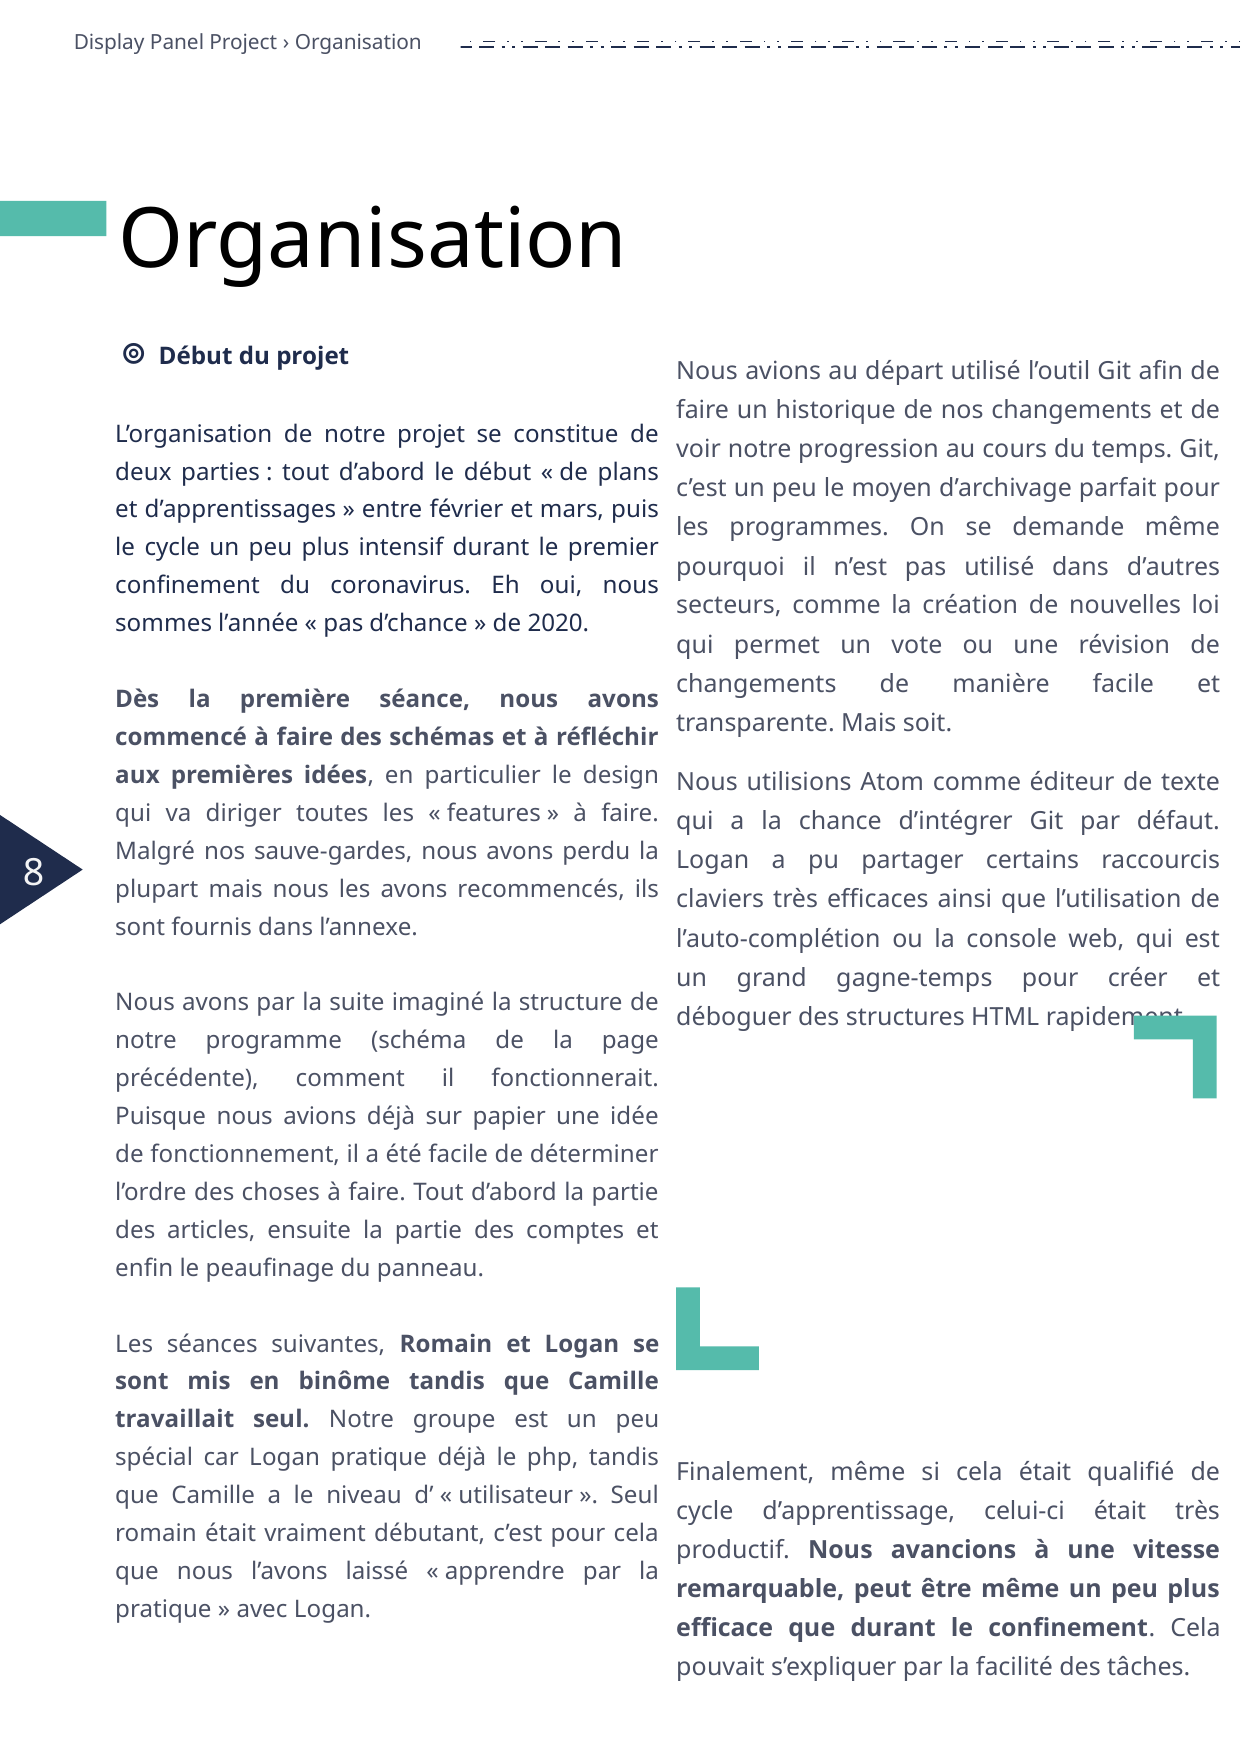

Display Panel Project › Organisation
# Organisation
⌾ Début du projet
L’organisation de notre projet se constitue de deux parties : tout d’abord le début « de plans et d’apprentissages » entre février et mars, puis le cycle un peu plus intensif durant le premier confinement du coronavirus. Eh oui, nous sommes l’année « pas d’chance » de 2020.
Dès la première séance, nous avons commencé à faire des schémas et à réfléchir aux premières idées, en particulier le design qui va diriger toutes les « features » à faire. Malgré nos sauve-gardes, nous avons perdu la plupart mais nous les avons recommencés, ils sont fournis dans l’annexe.
Nous avons par la suite imaginé la structure de notre programme (schéma de la page précédente), comment il fonctionnerait. Puisque nous avions déjà sur papier une idée de fonctionnement, il a été facile de déterminer l’ordre des choses à faire. Tout d’abord la partie des articles, ensuite la partie des comptes et enfin le peaufinage du panneau.
Les séances suivantes, Romain et Logan se sont mis en binôme tandis que Camille travaillait seul. Notre groupe est un peu spécial car Logan pratique déjà le php, tandis que Camille a le niveau d’ « utilisateur ». Seul romain était vraiment débutant, c’est pour cela que nous l’avons laissé « apprendre par la pratique » avec Logan.
Nous avions au départ utilisé l’outil Git afin de faire un historique de nos changements et de voir notre progression au cours du temps. Git, c’est un peu le moyen d’archivage parfait pour les programmes. On se demande même pourquoi il n’est pas utilisé dans d’autres secteurs, comme la création de nouvelles loi qui permet un vote ou une révision de changements de manière facile et transparente. Mais soit.
Nous utilisions Atom comme éditeur de texte qui a la chance d’intégrer Git par défaut. Logan a pu partager certains raccourcis claviers très efficaces ainsi que l’utilisation de l’auto-complétion ou la console web, qui est un grand gagne-temps pour créer et déboguer des structures HTML rapidement.
Finalement, même si cela était qualifié de cycle d’apprentissage, celui-ci était très productif. Nous avancions à une vitesse remarquable, peut être même un peu plus efficace que durant le confinement. Cela pouvait s’expliquer par la facilité des tâches.